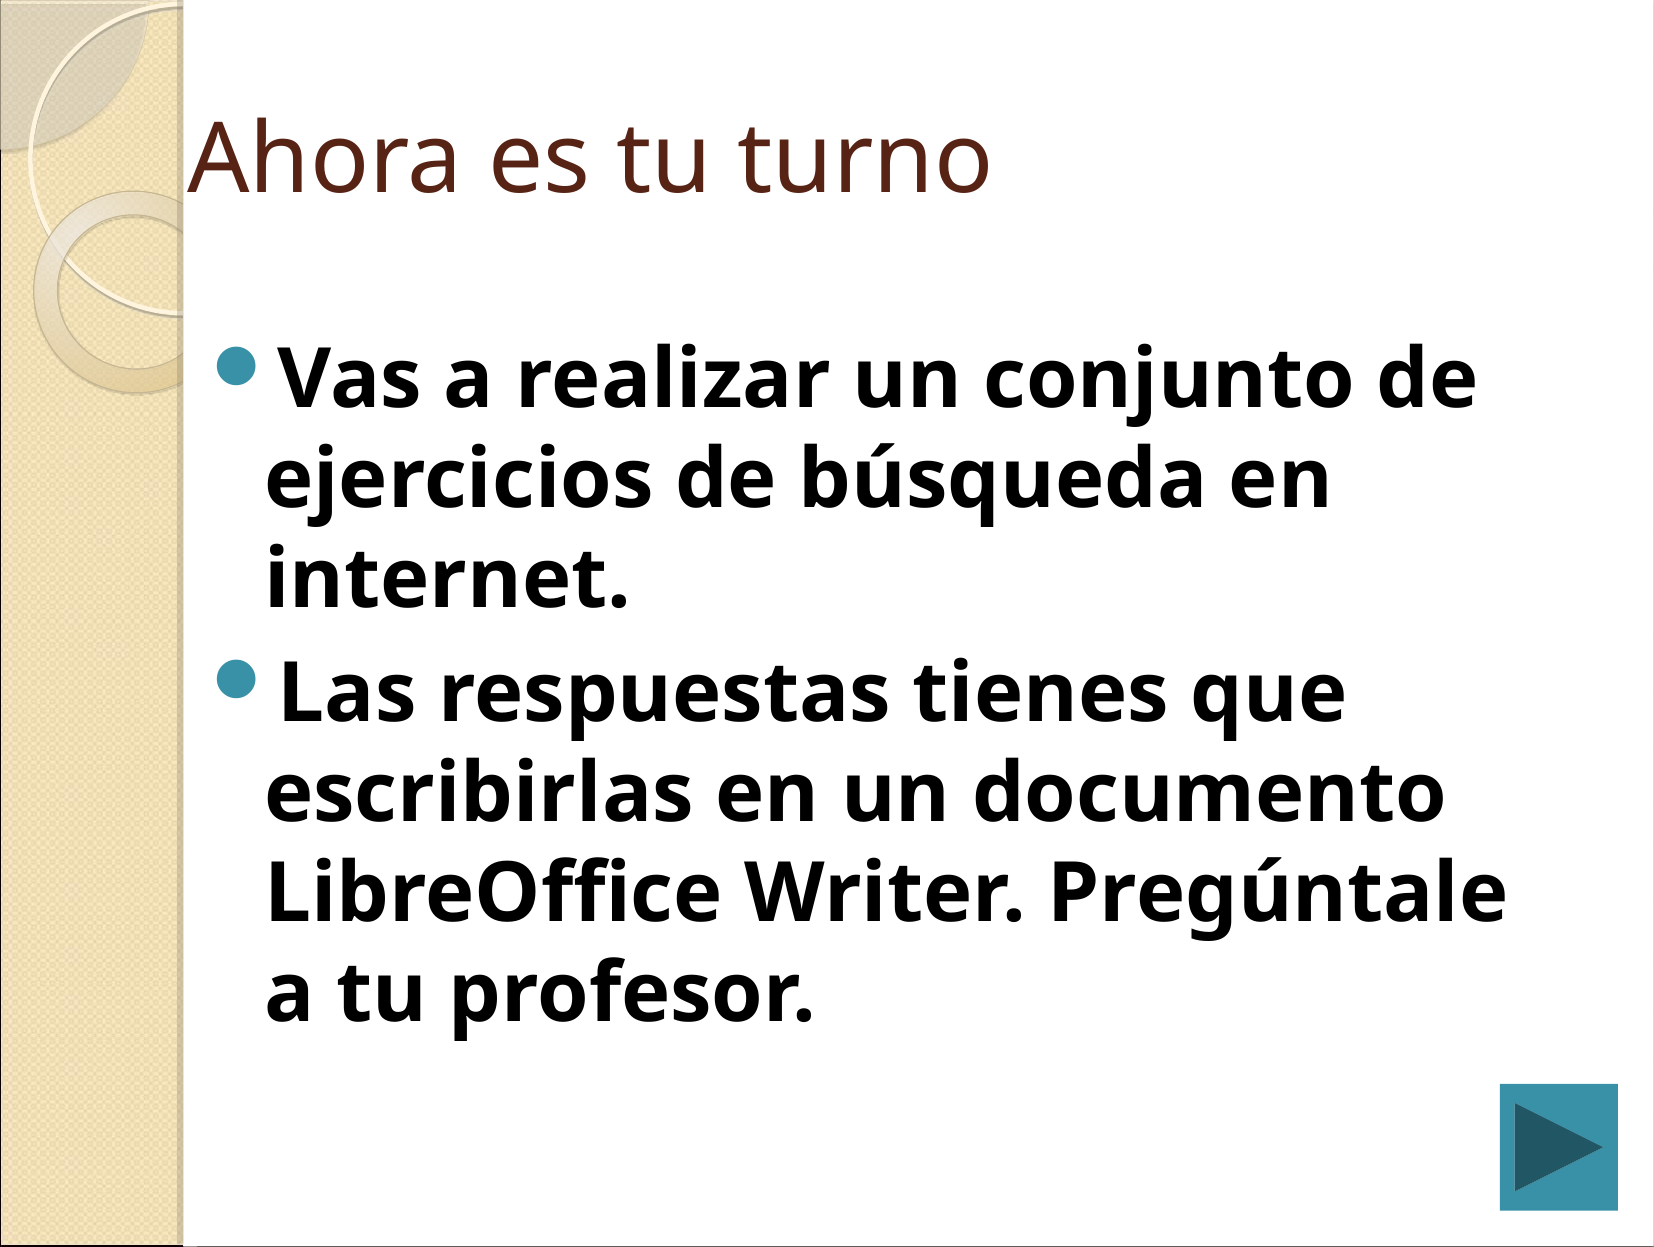

# Ahora es tu turno
Vas a realizar un conjunto de ejercicios de búsqueda en internet.
Las respuestas tienes que escribirlas en un documento LibreOffice Writer. Pregúntale a tu profesor.